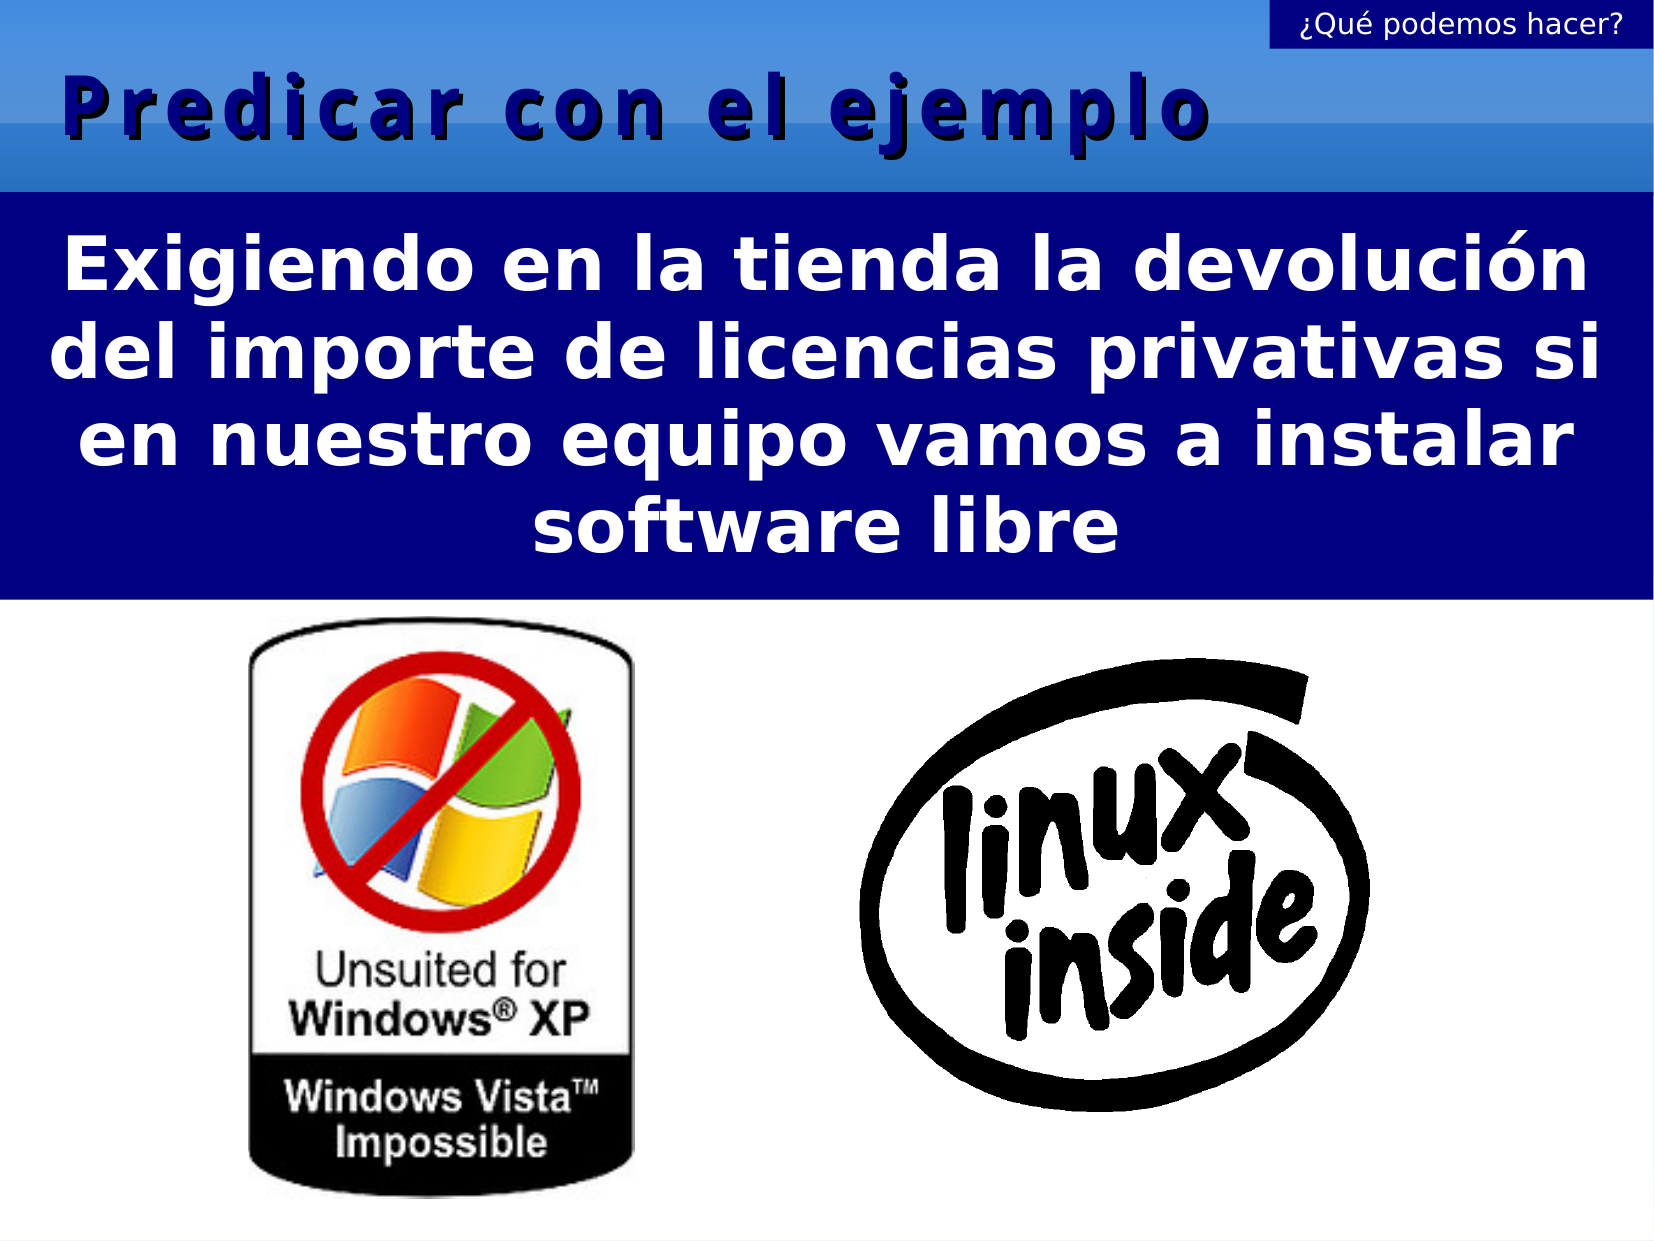

¿Qué podemos hacer?
# Predicar con el ejemplo
Exigiendo en la tienda la devolución del importe de licencias privativas si en nuestro equipo vamos a instalar software libre